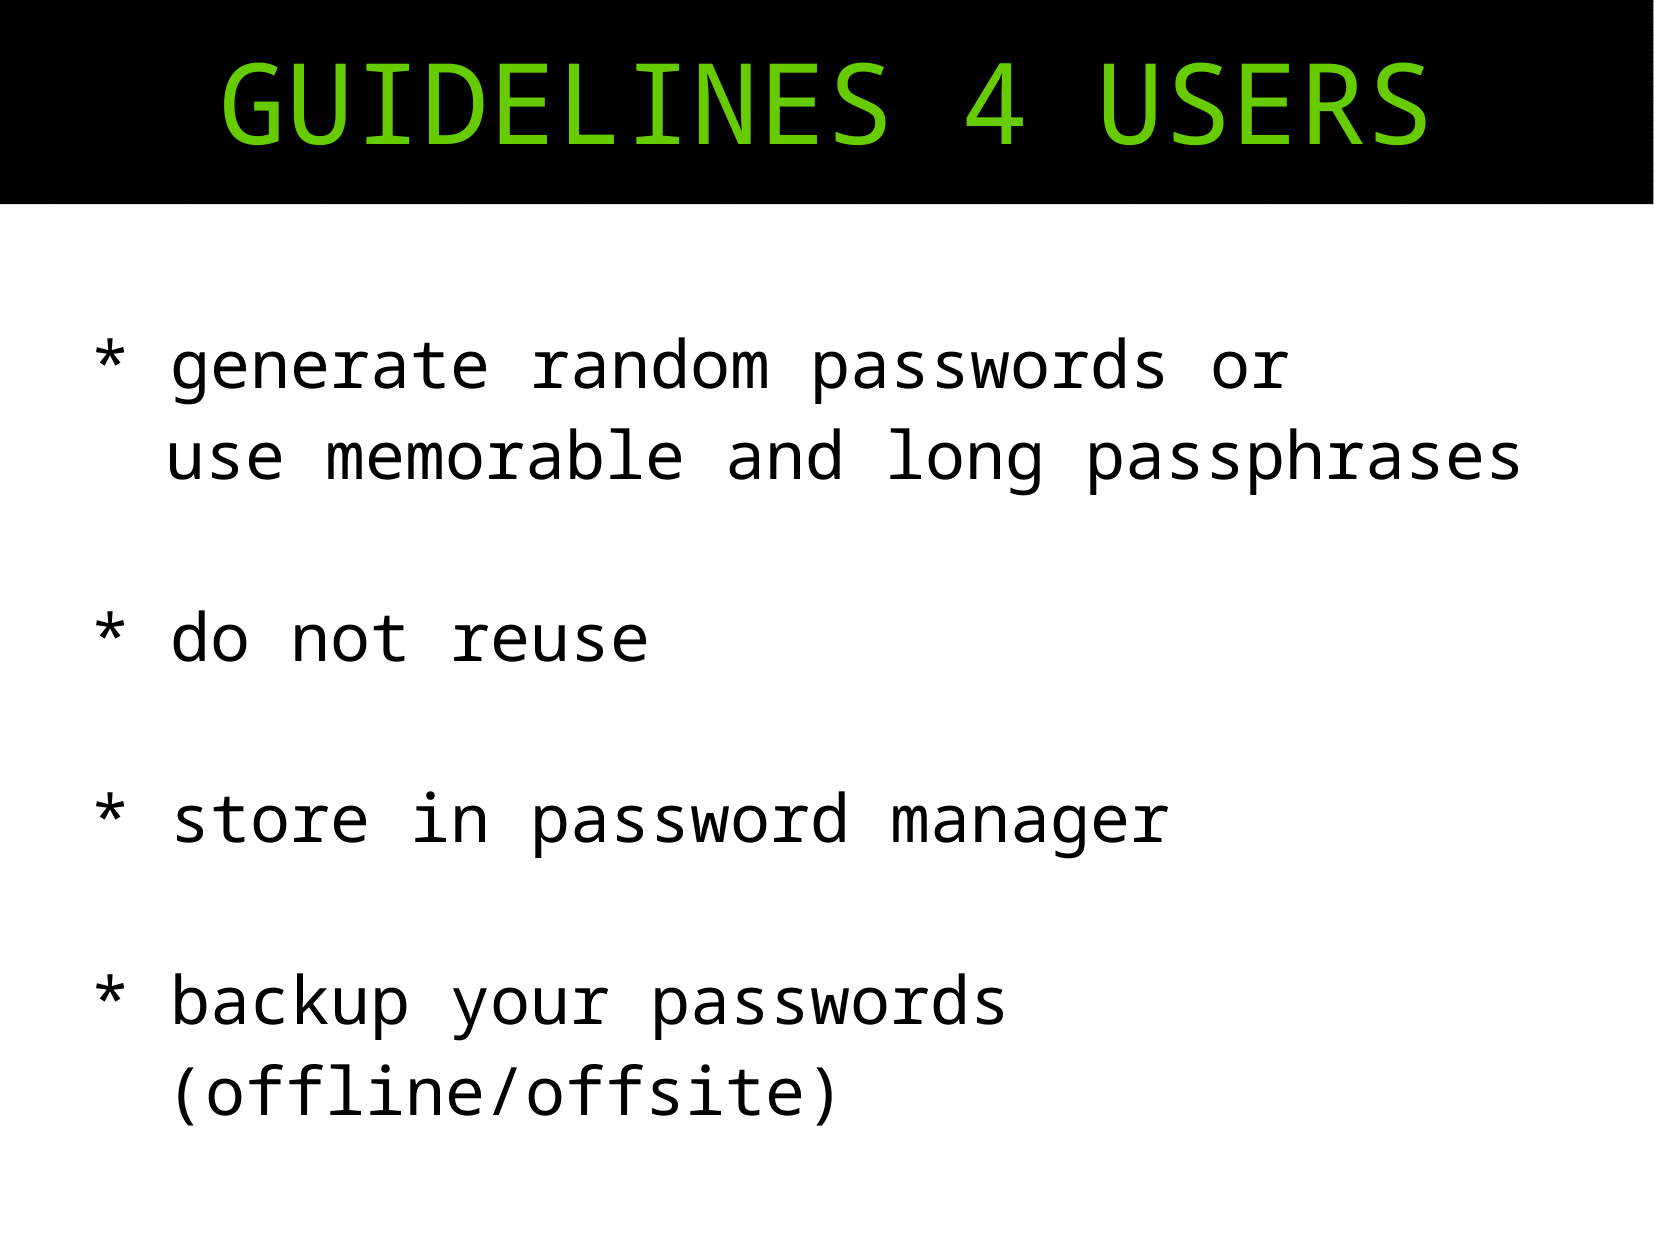

# GUIDELINES 4 USERS
* generate random passwords or
	use memorable and long passphrases
* do not reuse
* store in password manager
* backup your passwords
	(offline/offsite)